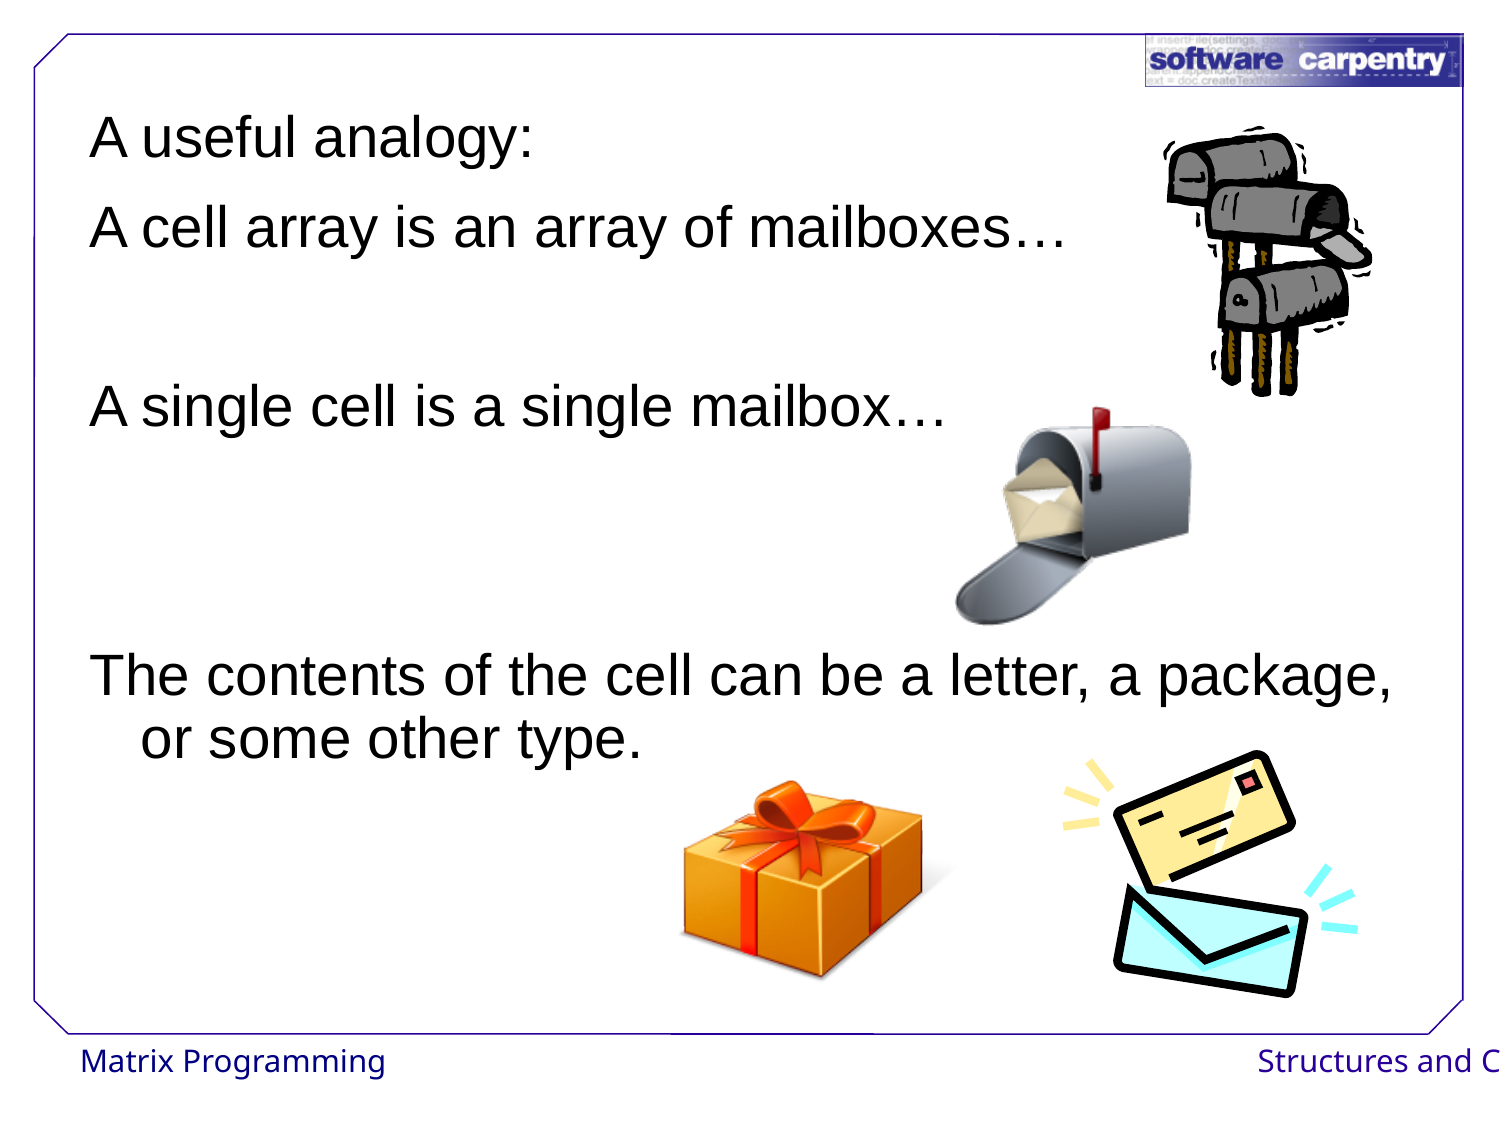

# A useful analogy:
A cell array is an array of mailboxes…
A single cell is a single mailbox…
The contents of the cell can be a letter, a package, or some other type.